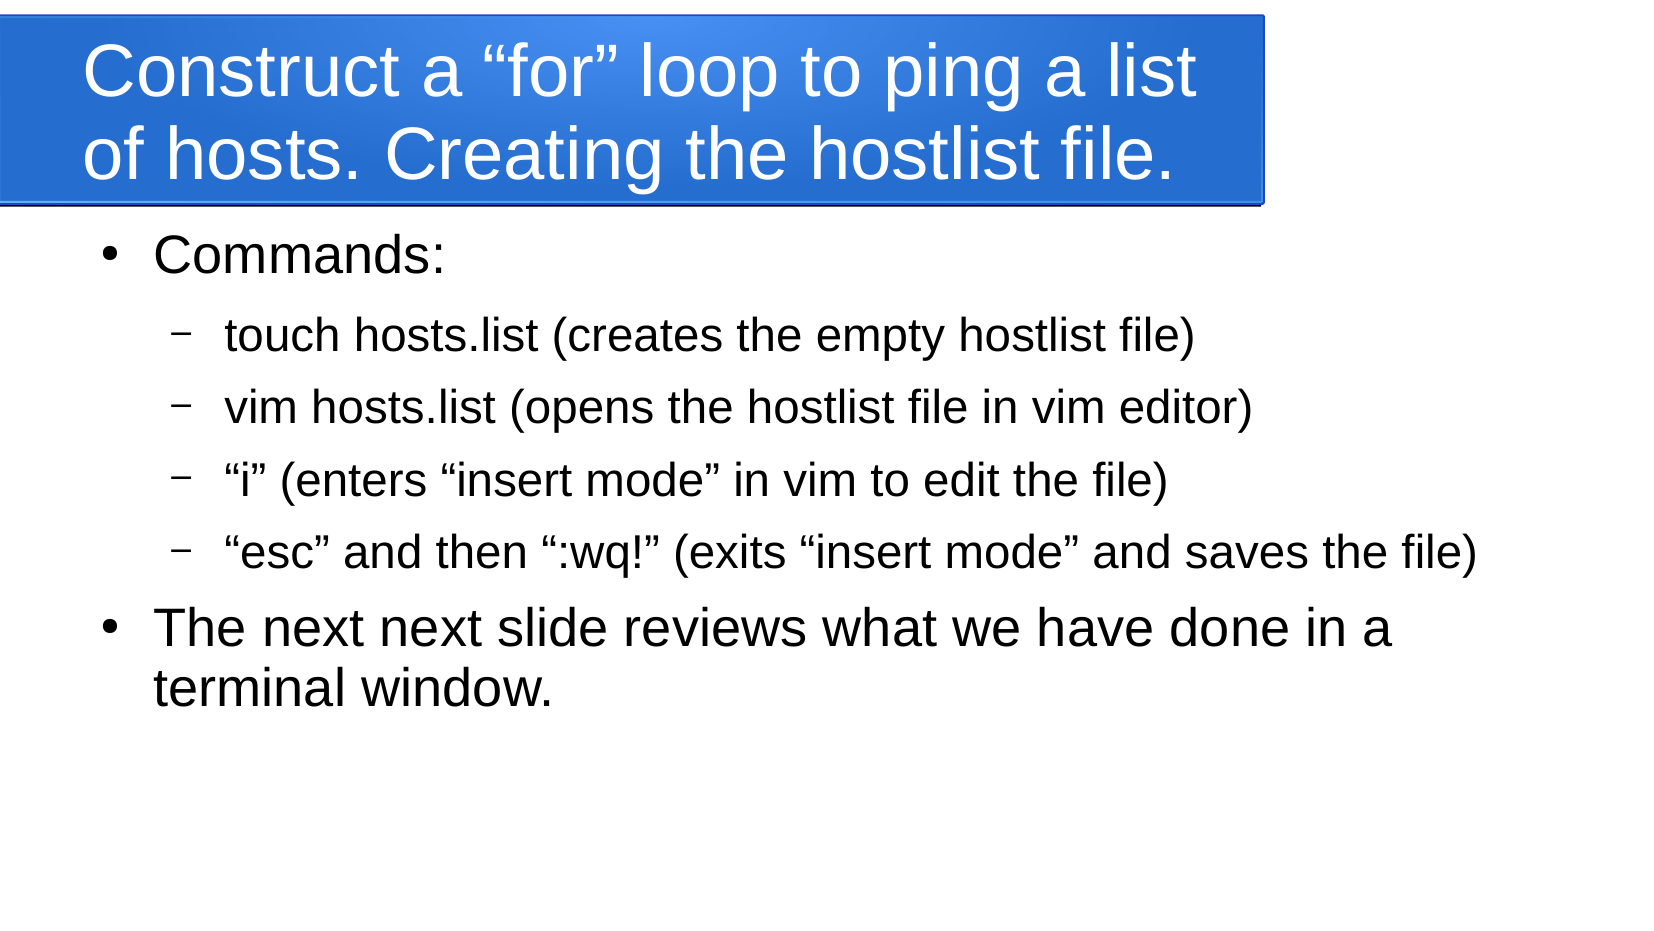

# Construct a “for” loop to ping a list of hosts. Creating the hostlist file.
Commands:
touch hosts.list (creates the empty hostlist file)
vim hosts.list (opens the hostlist file in vim editor)
“i” (enters “insert mode” in vim to edit the file)
“esc” and then “:wq!” (exits “insert mode” and saves the file)
The next next slide reviews what we have done in a terminal window.